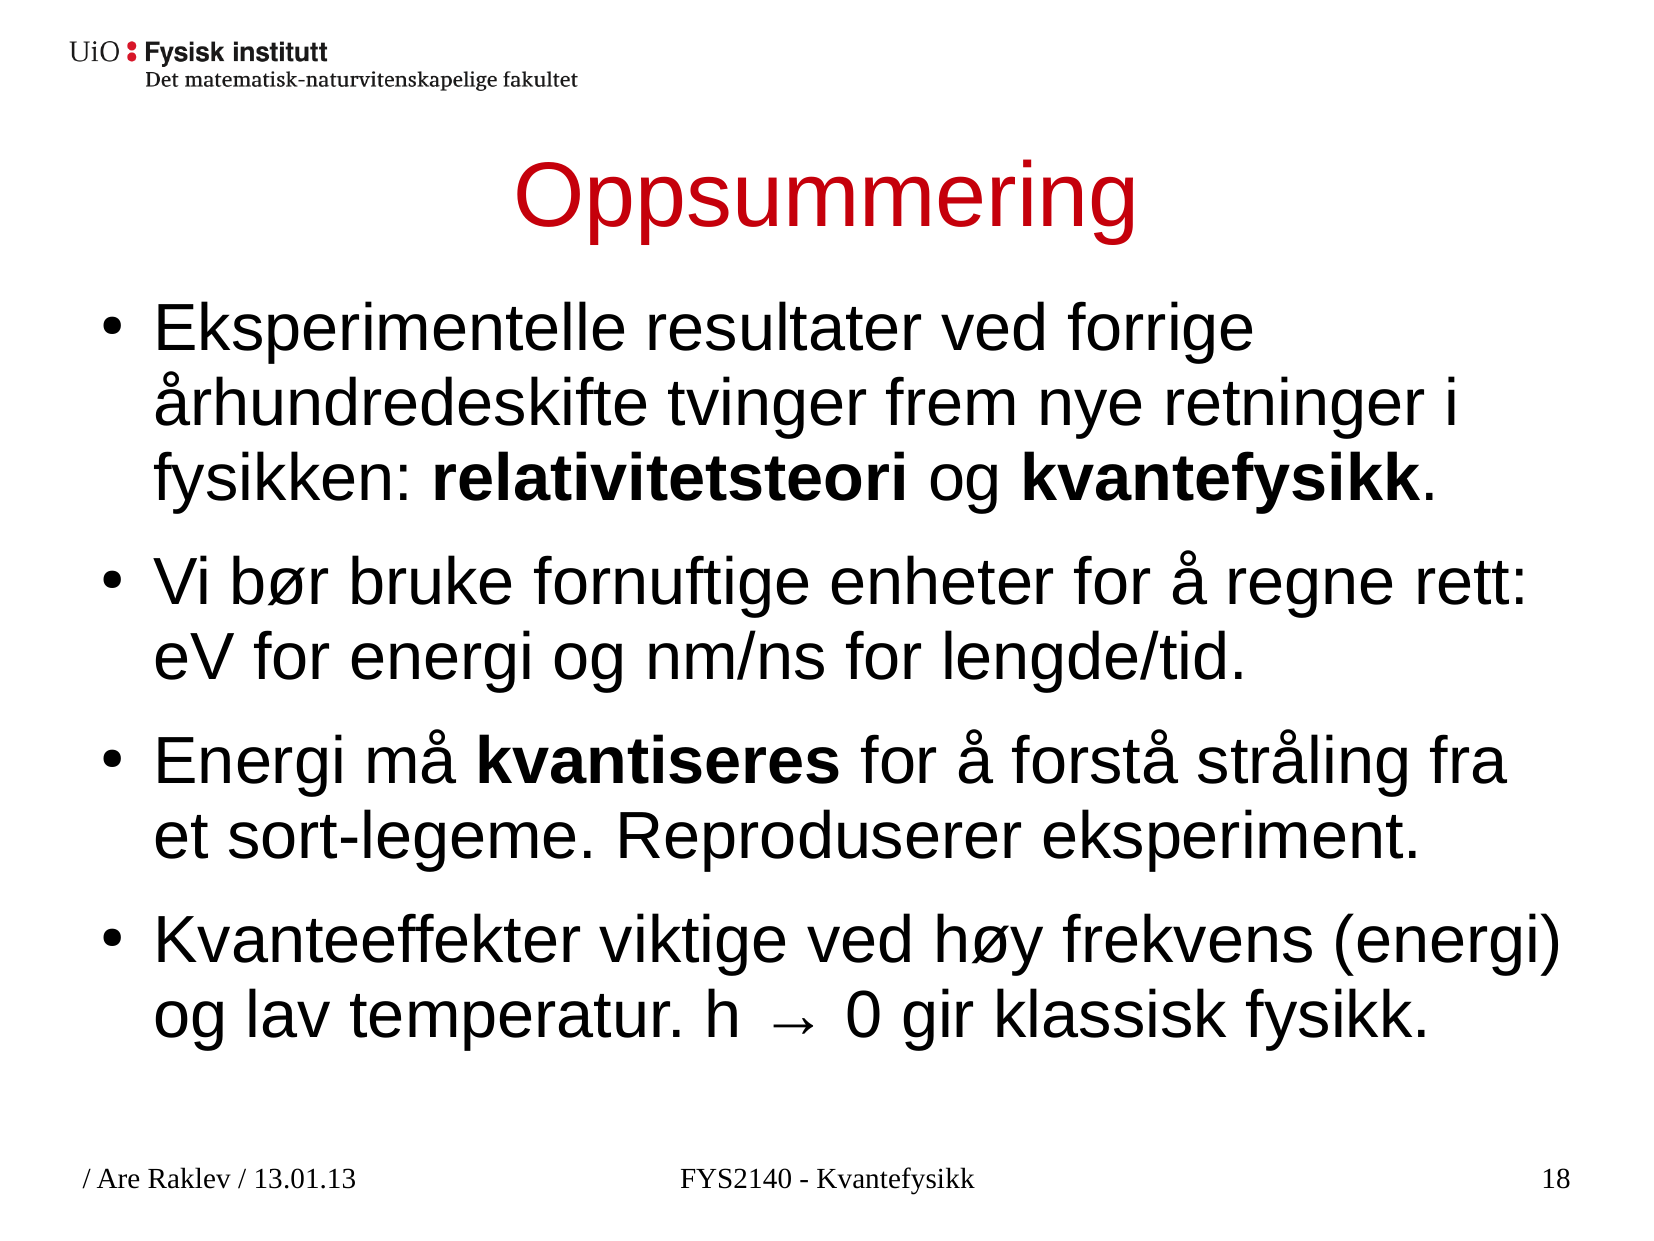

# Oppsummering
Eksperimentelle resultater ved forrige århundredeskifte tvinger frem nye retninger i fysikken: relativitetsteori og kvantefysikk.
Vi bør bruke fornuftige enheter for å regne rett: eV for energi og nm/ns for lengde/tid.
Energi må kvantiseres for å forstå stråling fra et sort-legeme. Reproduserer eksperiment.
Kvanteeffekter viktige ved høy frekvens (energi) og lav temperatur. h → 0 gir klassisk fysikk.
/ Are Raklev / 13.01.13
FYS2140 - Kvantefysikk
18